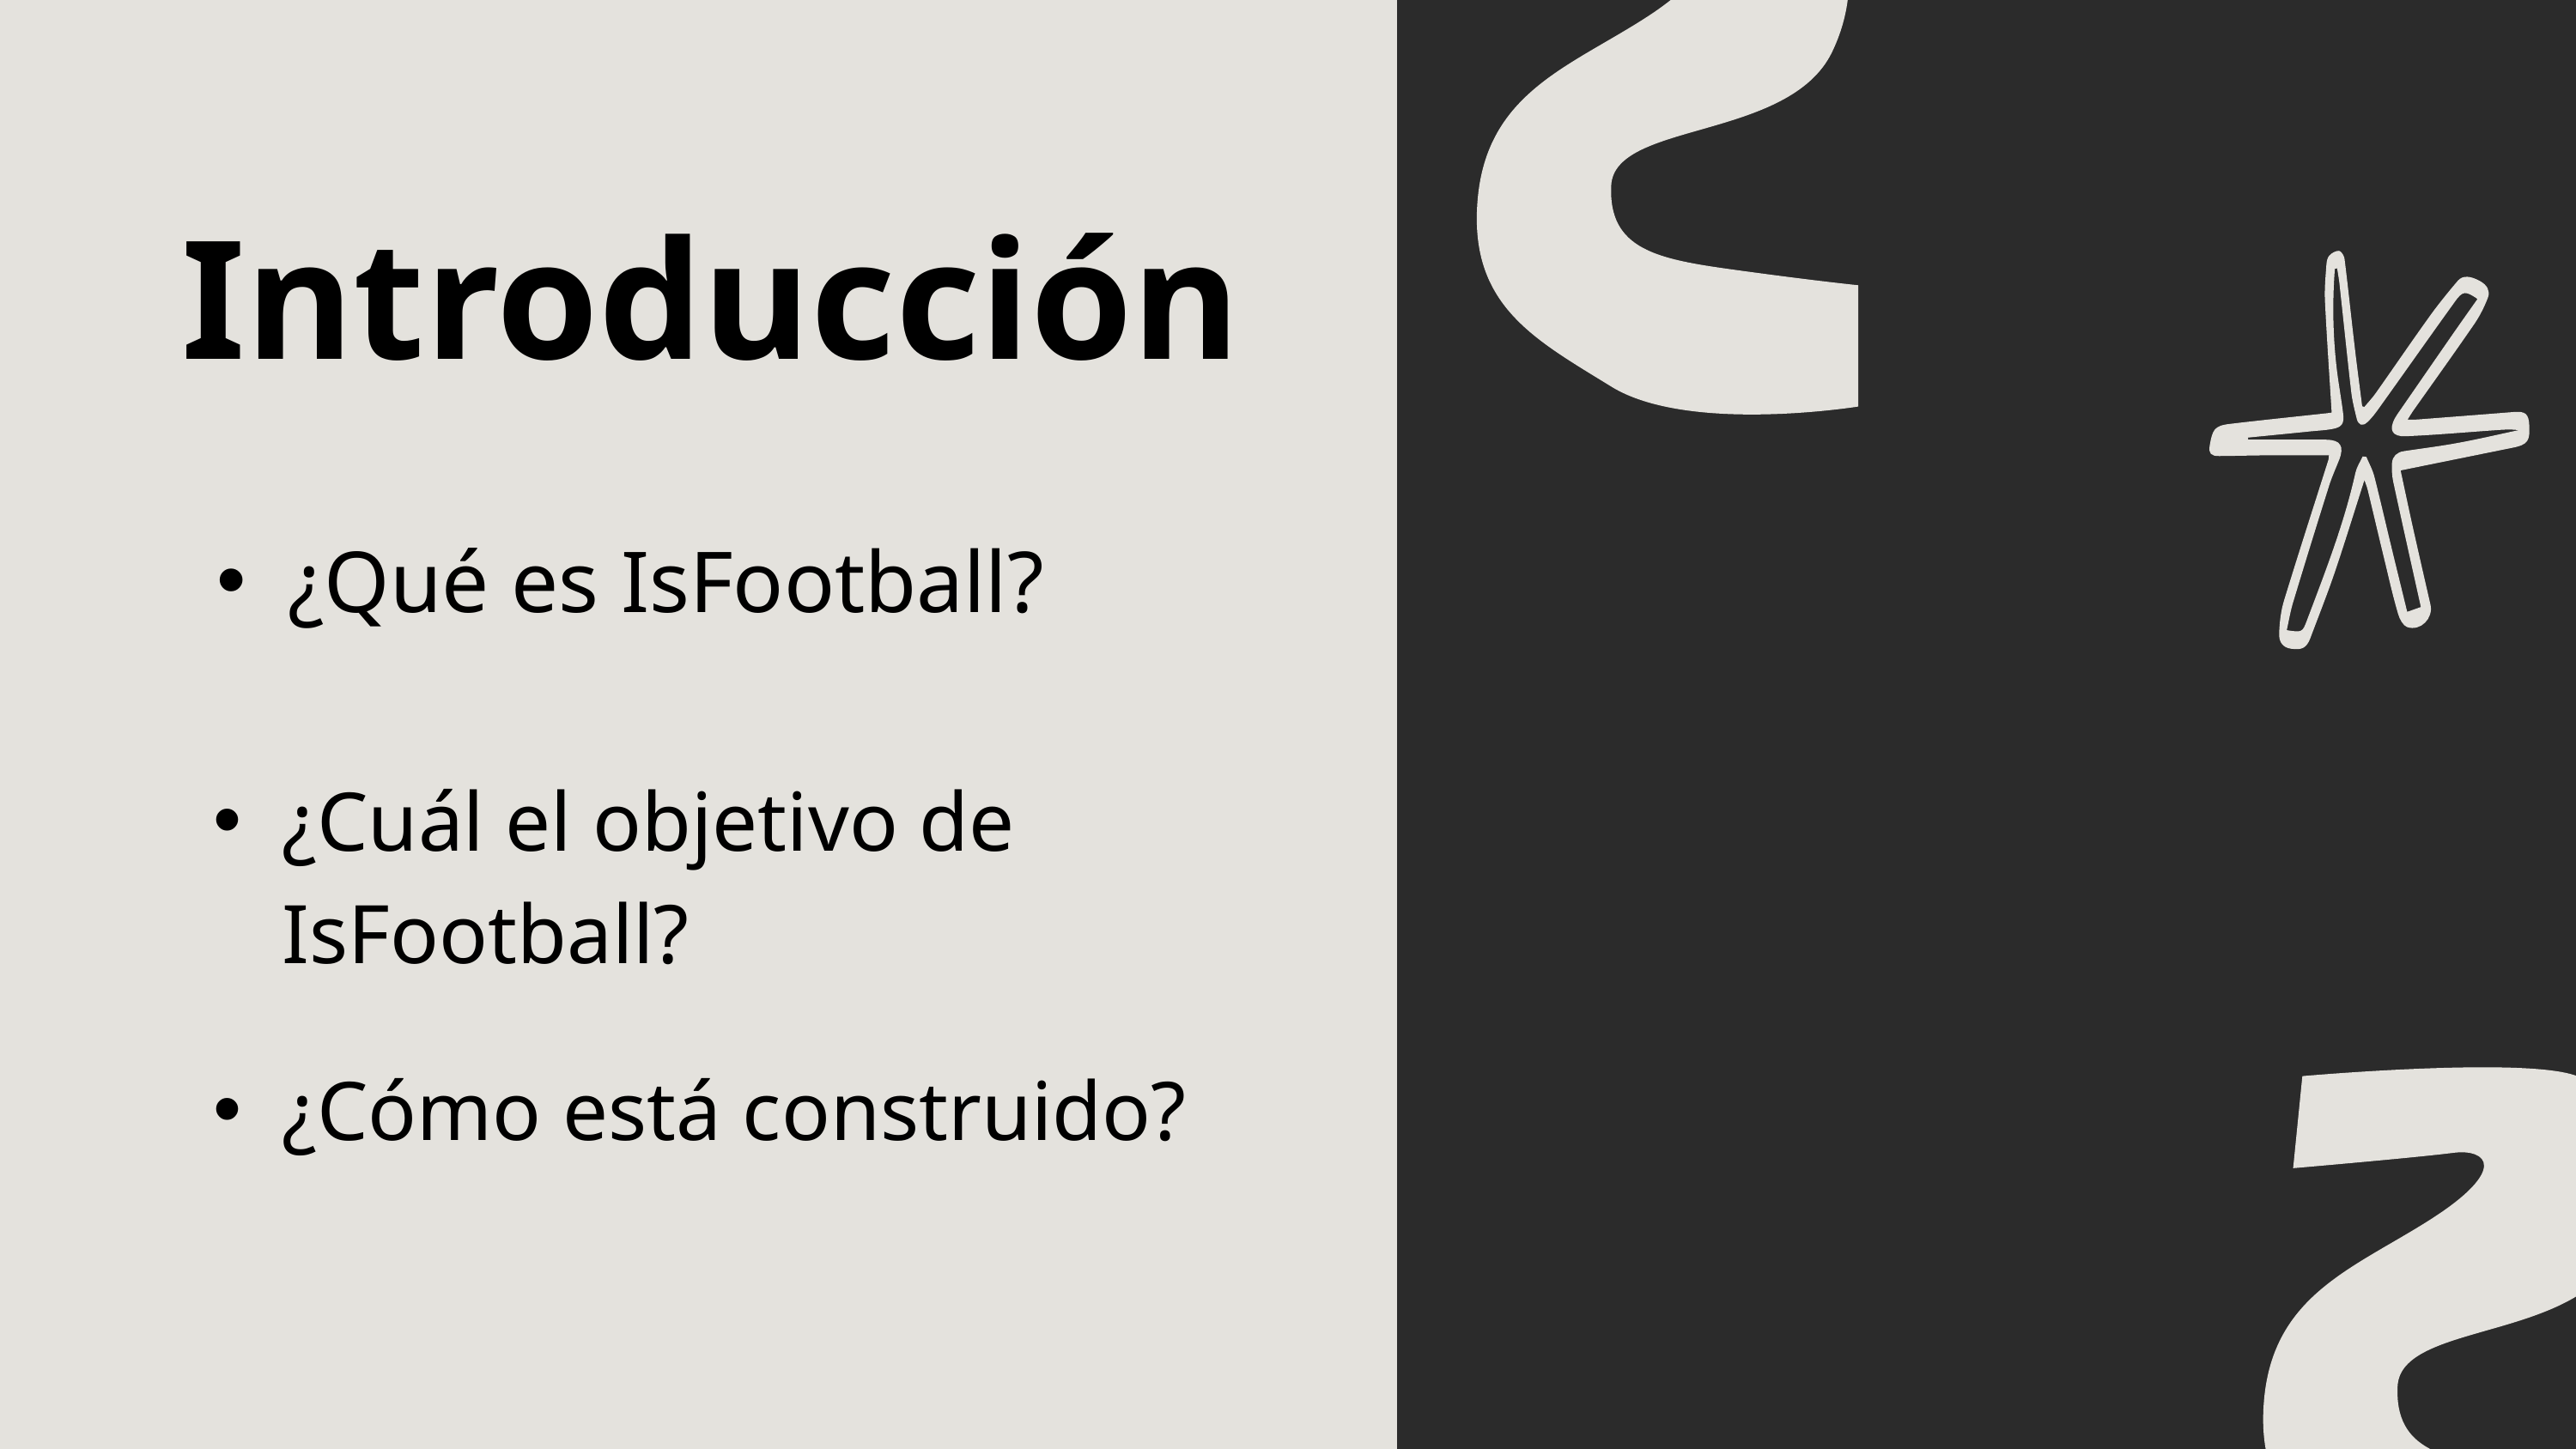

Introducción
¿Qué es IsFootball?
¿Cuál el objetivo de IsFootball?
¿Cómo está construido?